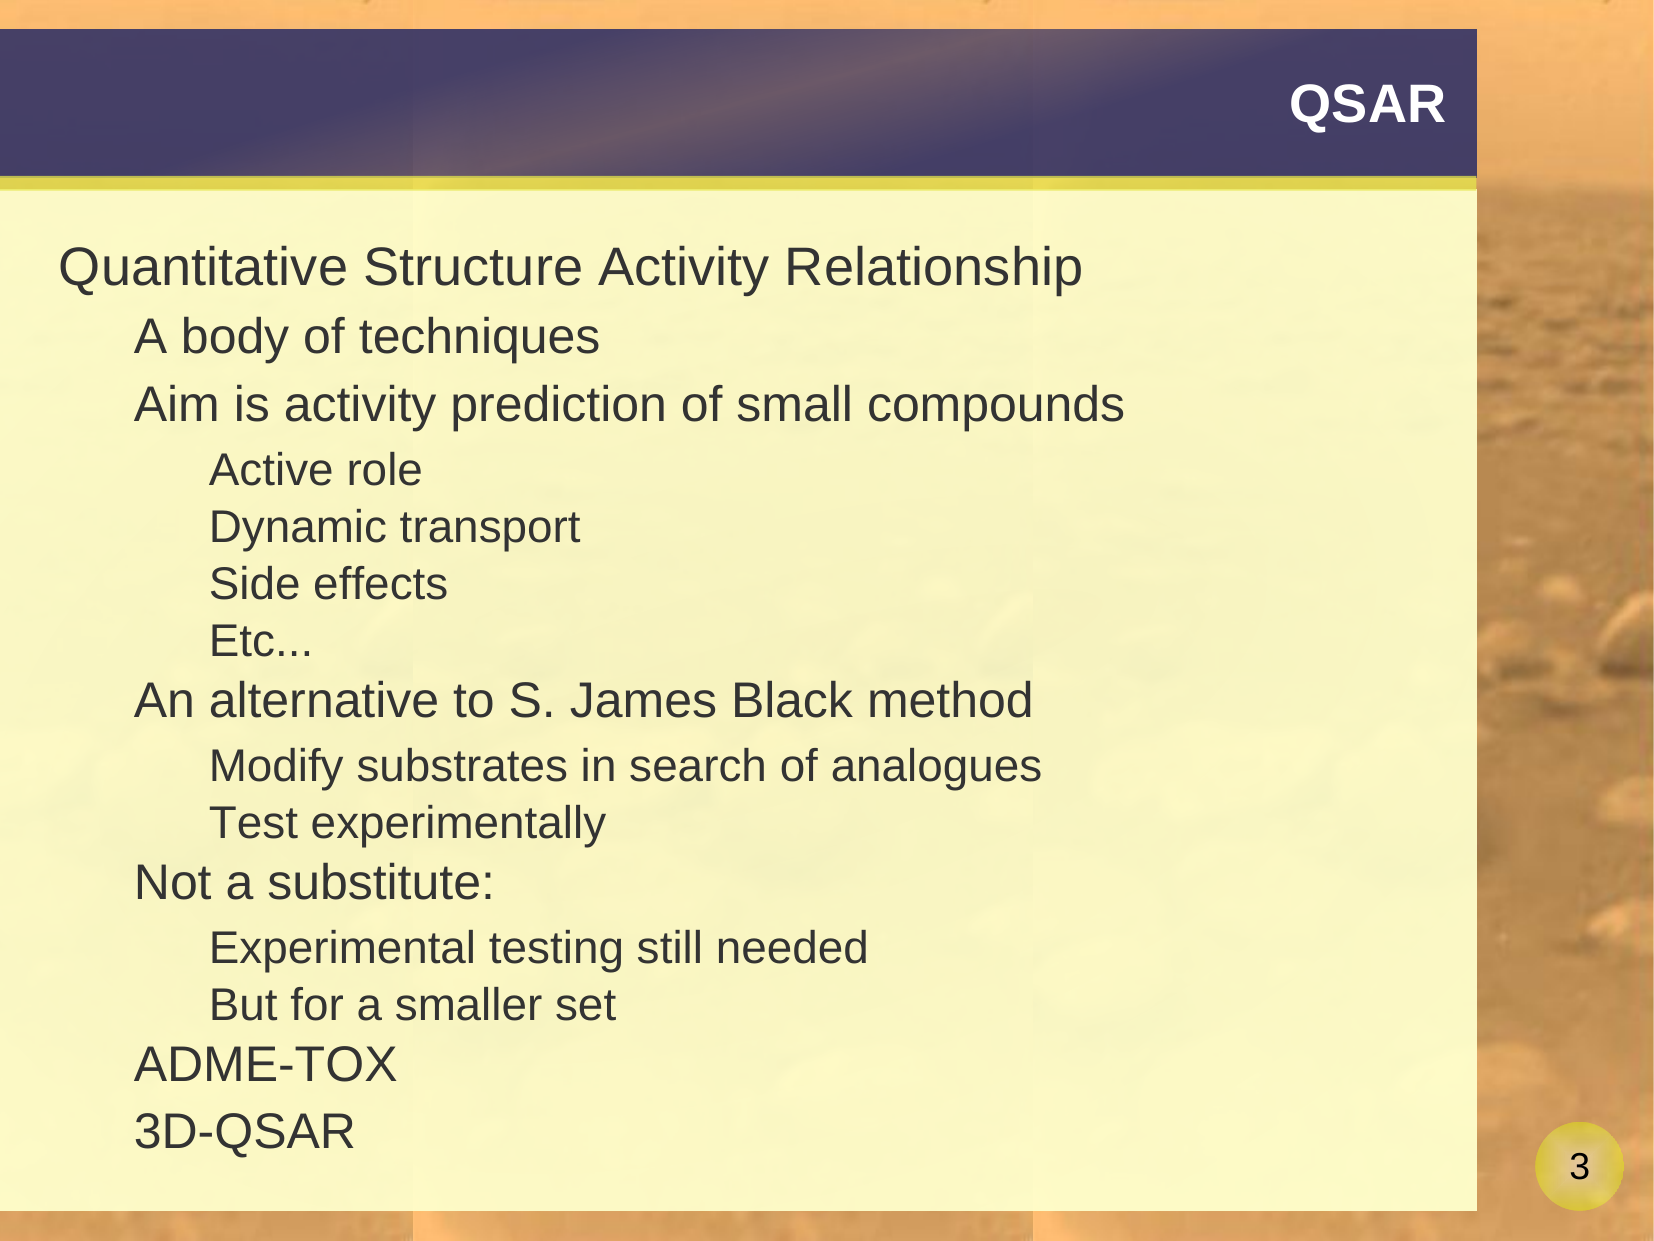

# QSAR
Quantitative Structure Activity Relationship
A body of techniques
Aim is activity prediction of small compounds
Active role
Dynamic transport
Side effects
Etc...
An alternative to S. James Black method
Modify substrates in search of analogues
Test experimentally
Not a substitute:
Experimental testing still needed
But for a smaller set
ADME-TOX
3D-QSAR